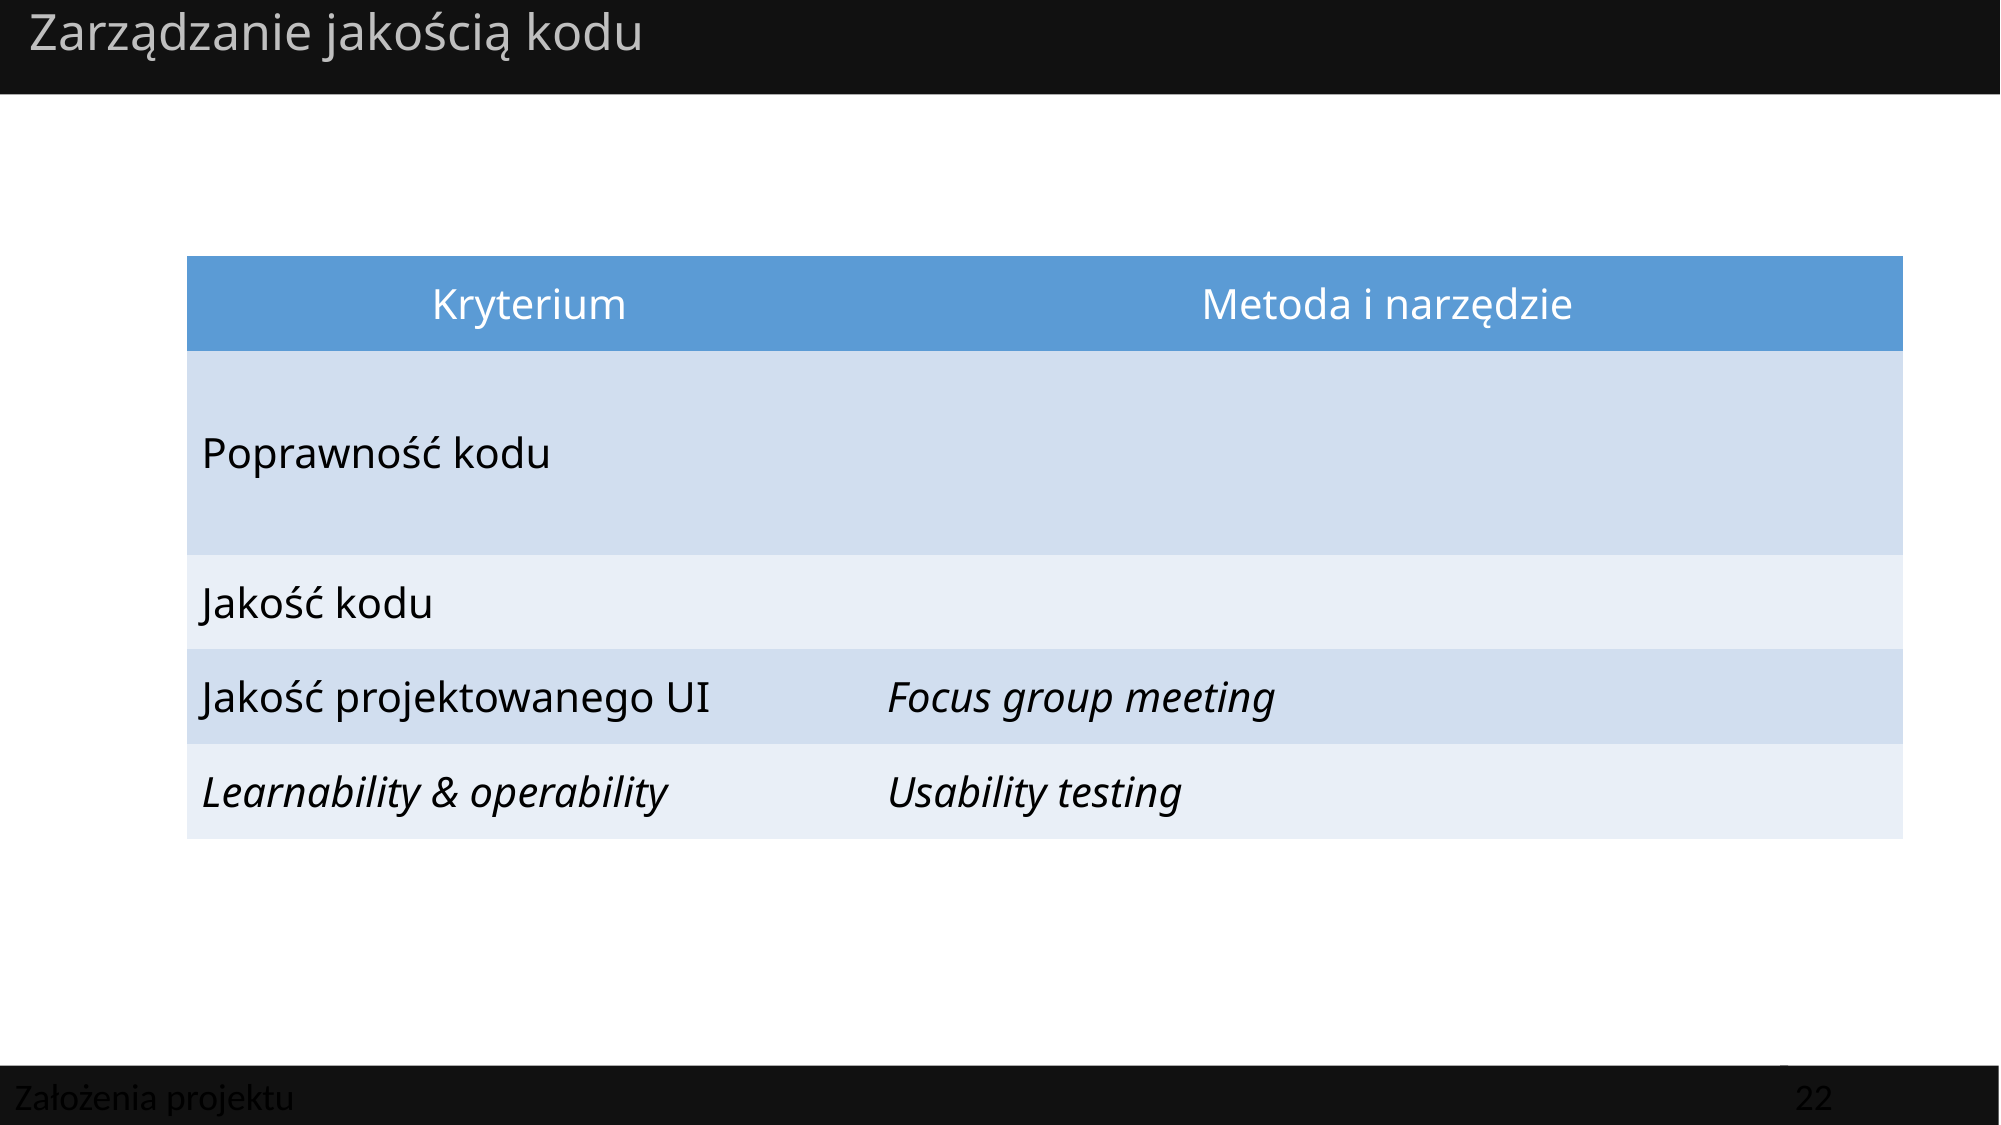

# Zarządzanie jakością kodu
| Kryterium | Metoda i narzędzie |
| --- | --- |
| Poprawność kodu | |
| Jakość kodu | |
| Jakość projektowanego UI | Focus group meeting |
| Learnability & operability | Usability testing |
Założenia projektu